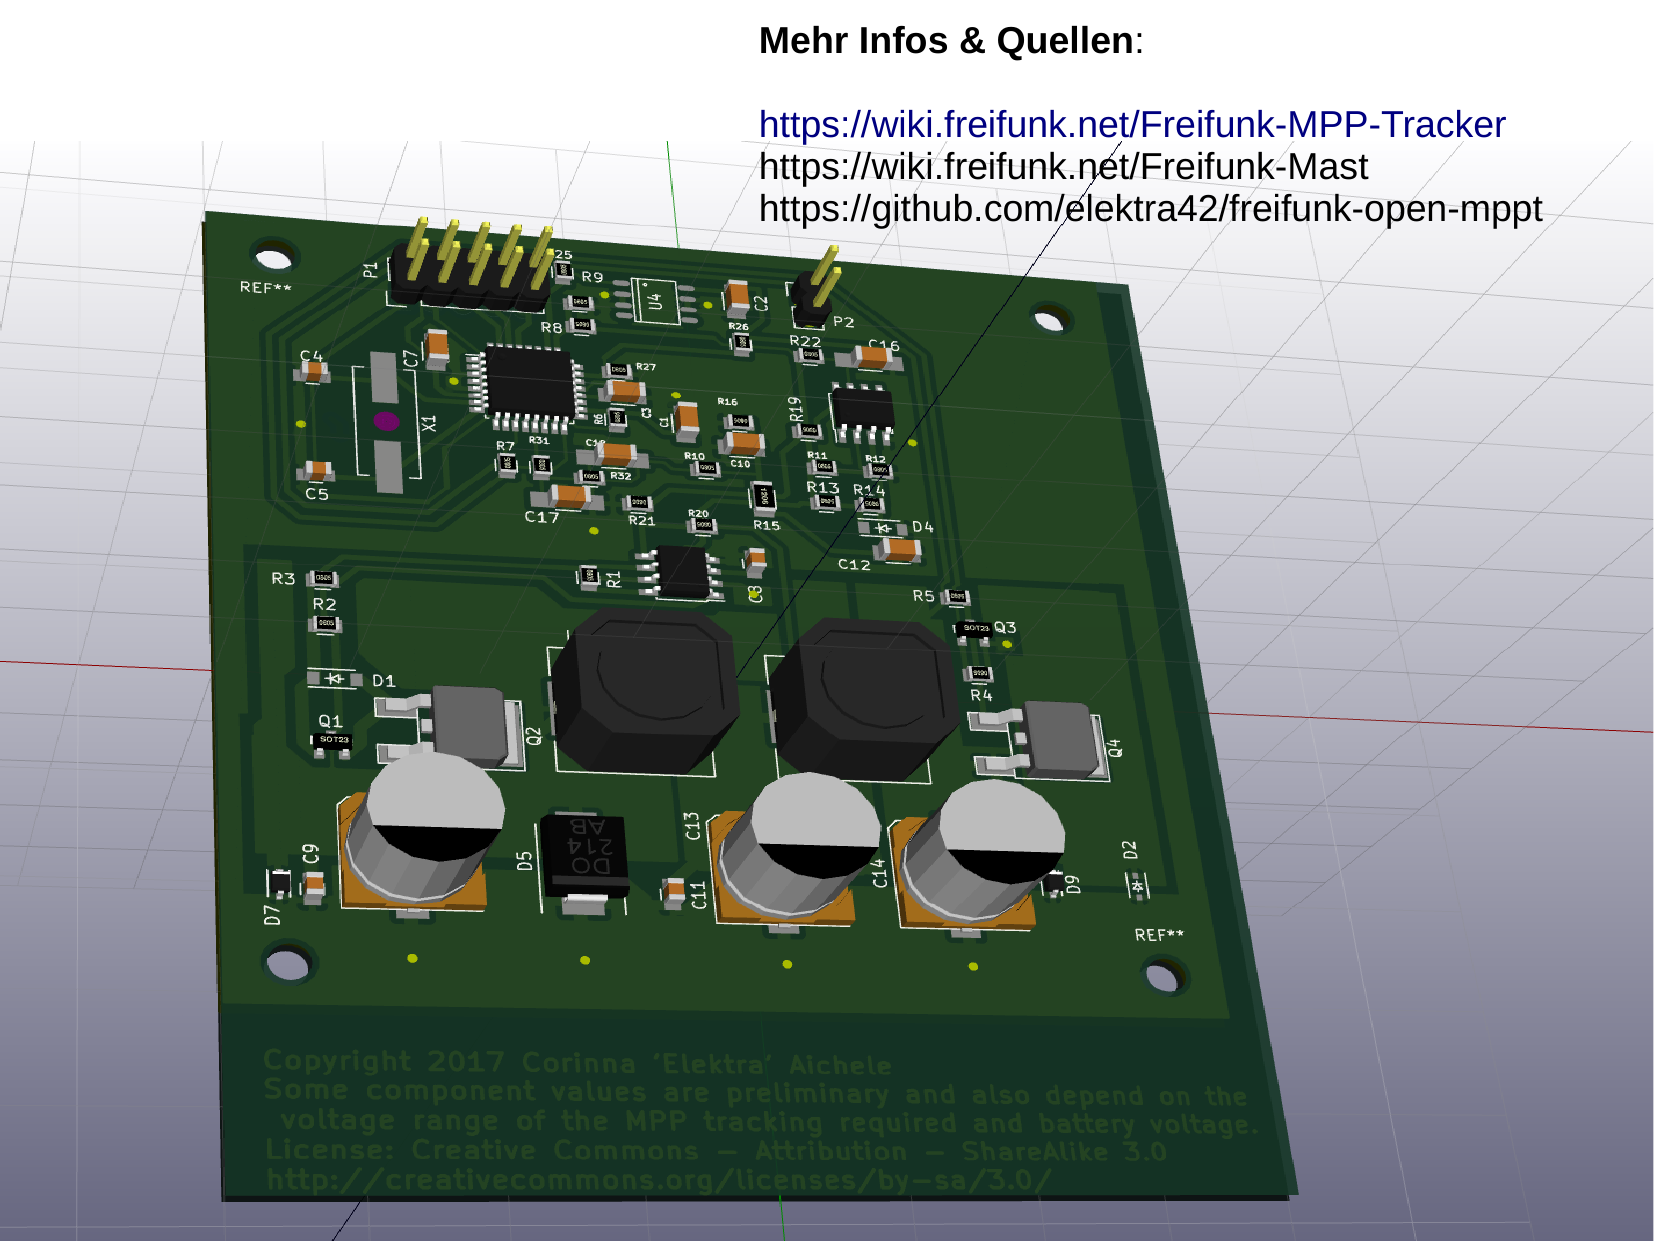

Mehr Infos & Quellen:
https://wiki.freifunk.net/Freifunk-MPP-Tracker
https://wiki.freifunk.net/Freifunk-Mast
https://github.com/elektra42/freifunk-open-mppt